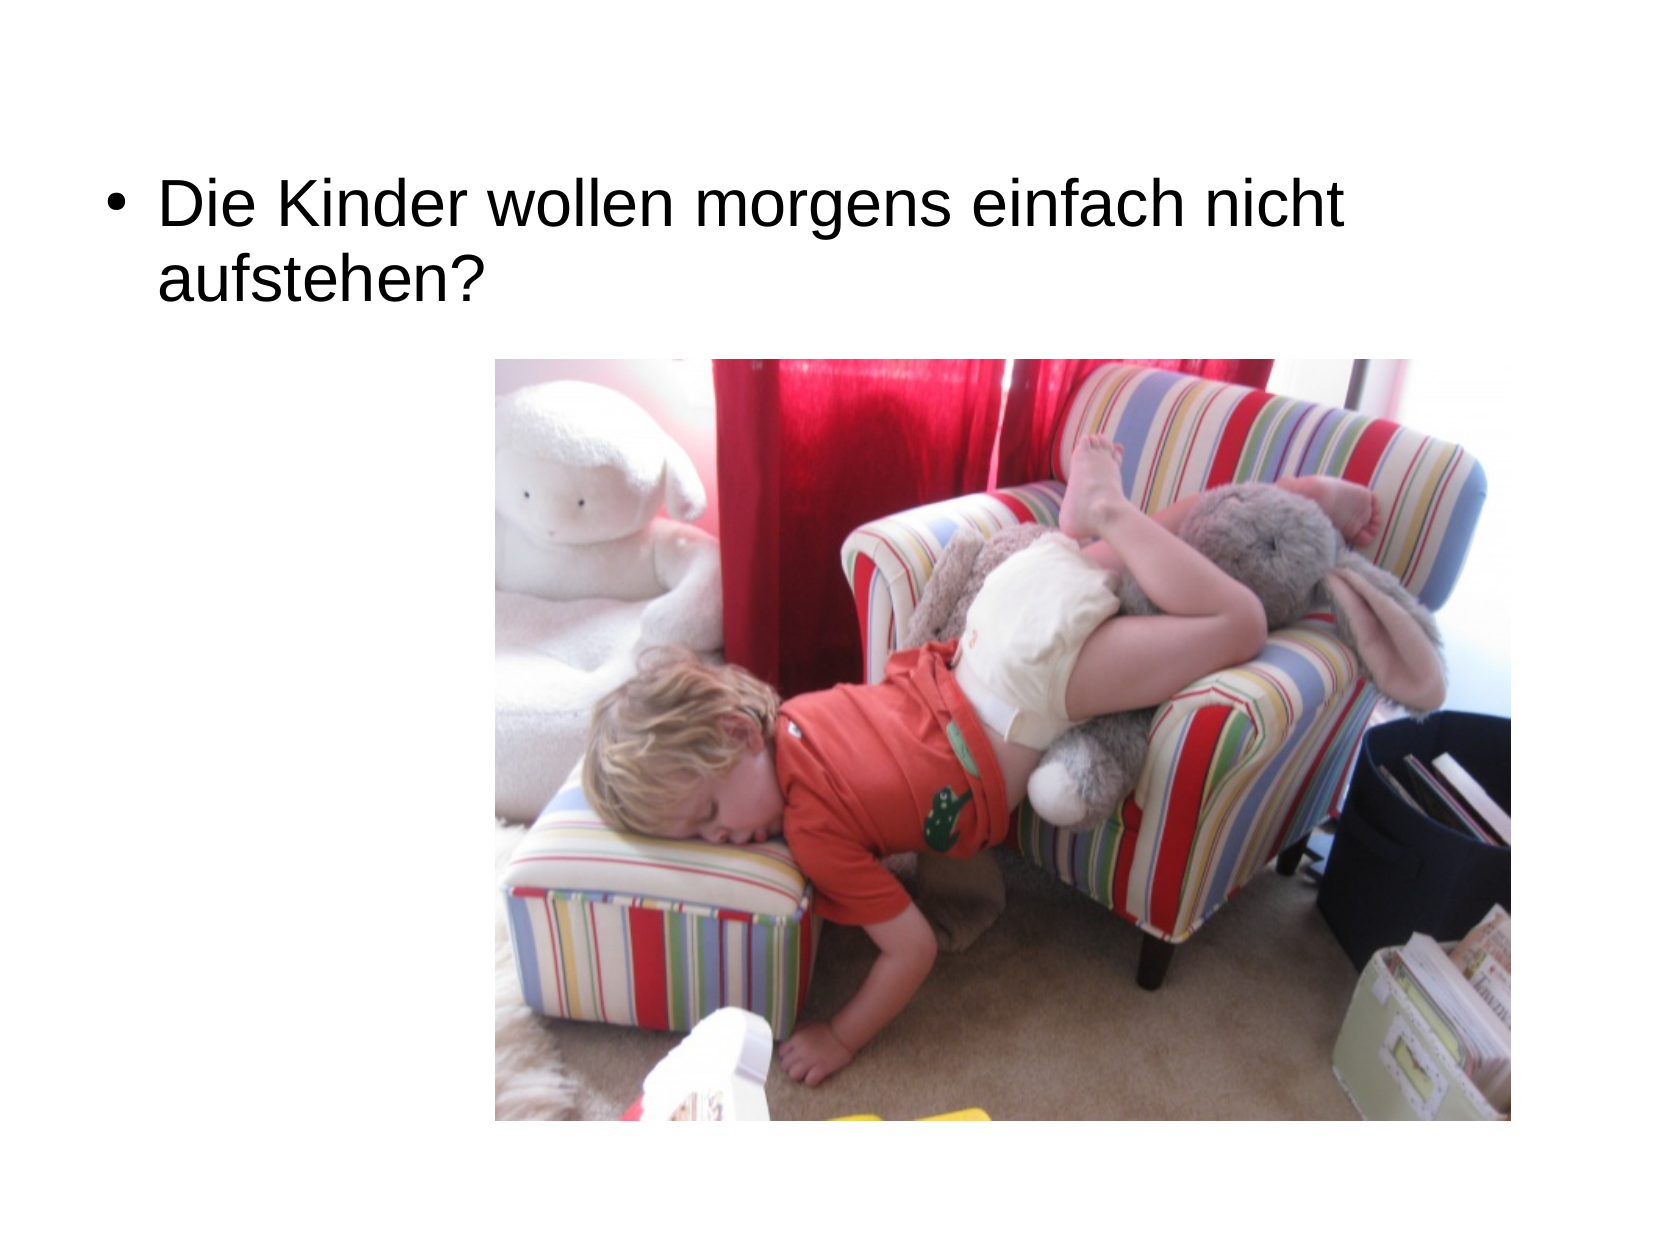

# Die Kinder wollen morgens einfach nicht aufstehen?